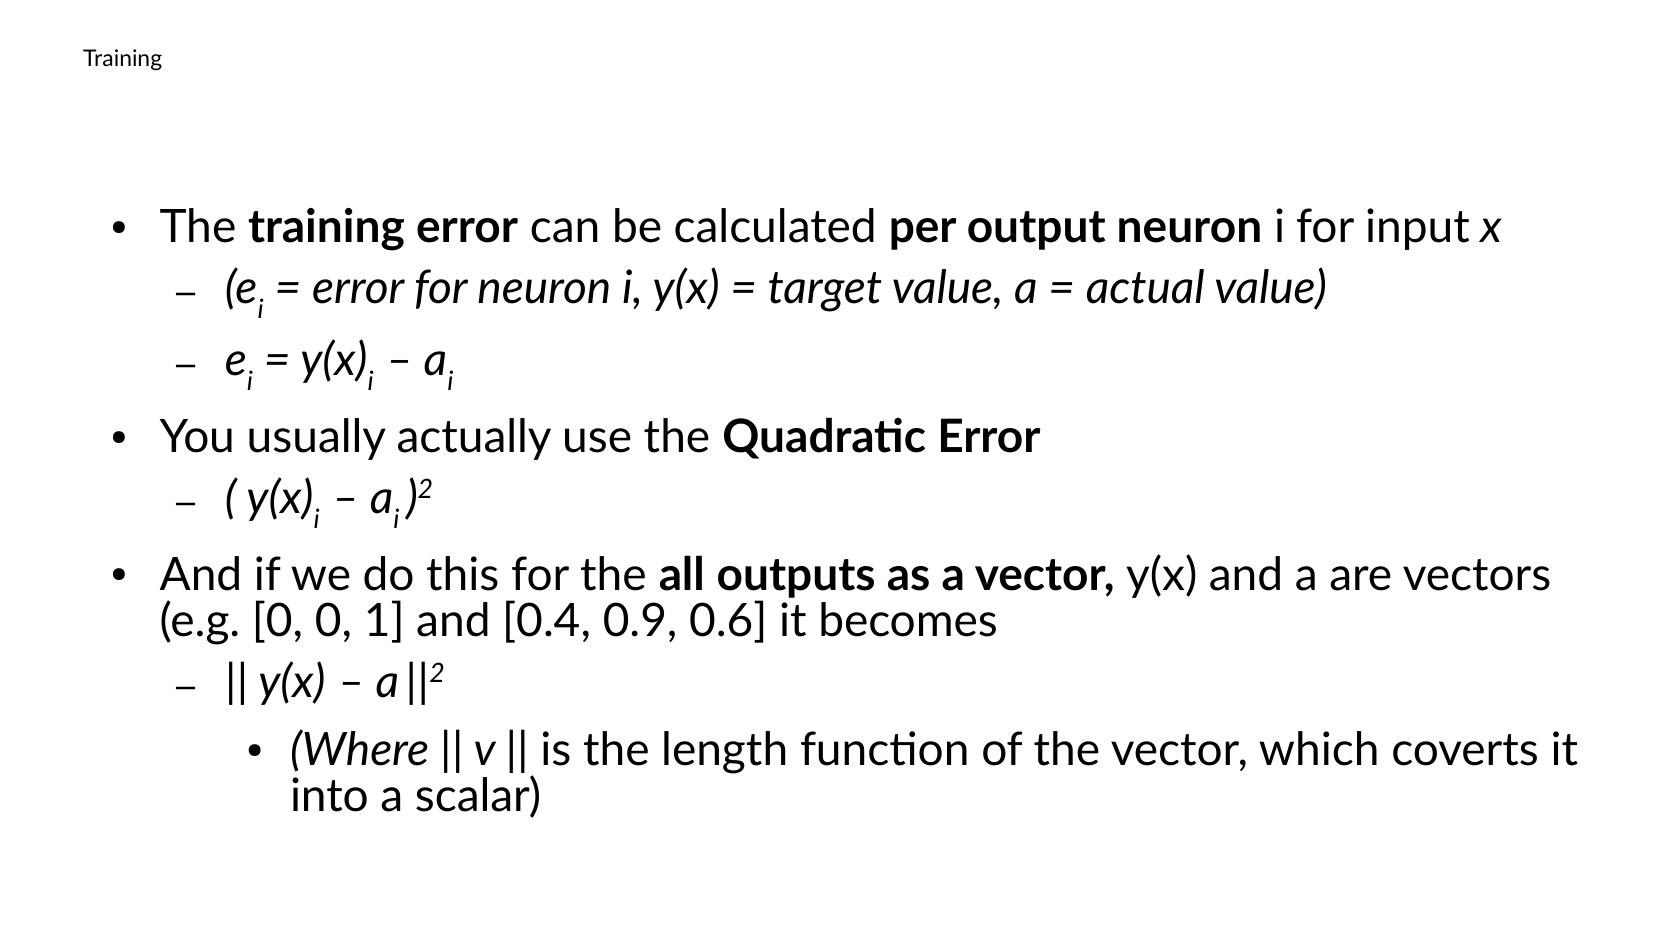

# Training
The training error can be calculated per output neuron i for input x
(ei = error for neuron i, y(x) = target value, a = actual value)
ei = y(x)i – ai
You usually actually use the Quadratic Error
( y(x)i – ai )2
And if we do this for the all outputs as a vector, y(x) and a are vectors (e.g. [0, 0, 1] and [0.4, 0.9, 0.6] it becomes
|| y(x) – a ||2
(Where || v || is the length function of the vector, which coverts it into a scalar)